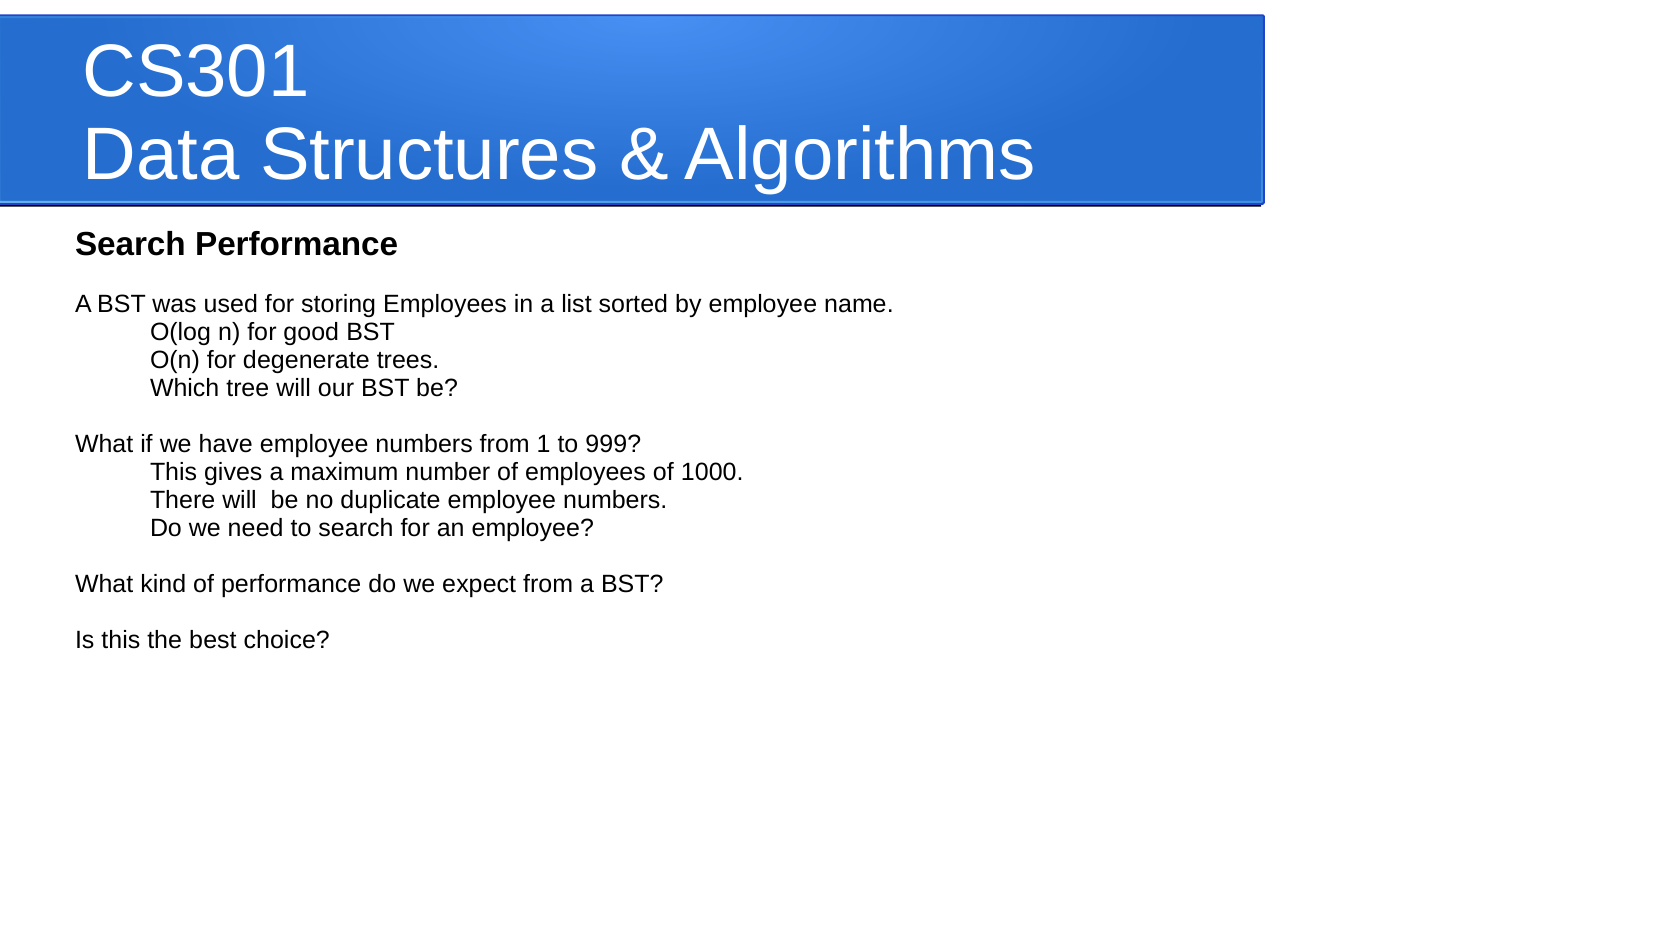

# CS301 Data Structures & Algorithms
Search Performance
A BST was used for storing Employees in a list sorted by employee name.
	O(log n) for good BST
	O(n) for degenerate trees.
	Which tree will our BST be?
What if we have employee numbers from 1 to 999?
	This gives a maximum number of employees of 1000.
	There will be no duplicate employee numbers.
	Do we need to search for an employee?
What kind of performance do we expect from a BST?
Is this the best choice?